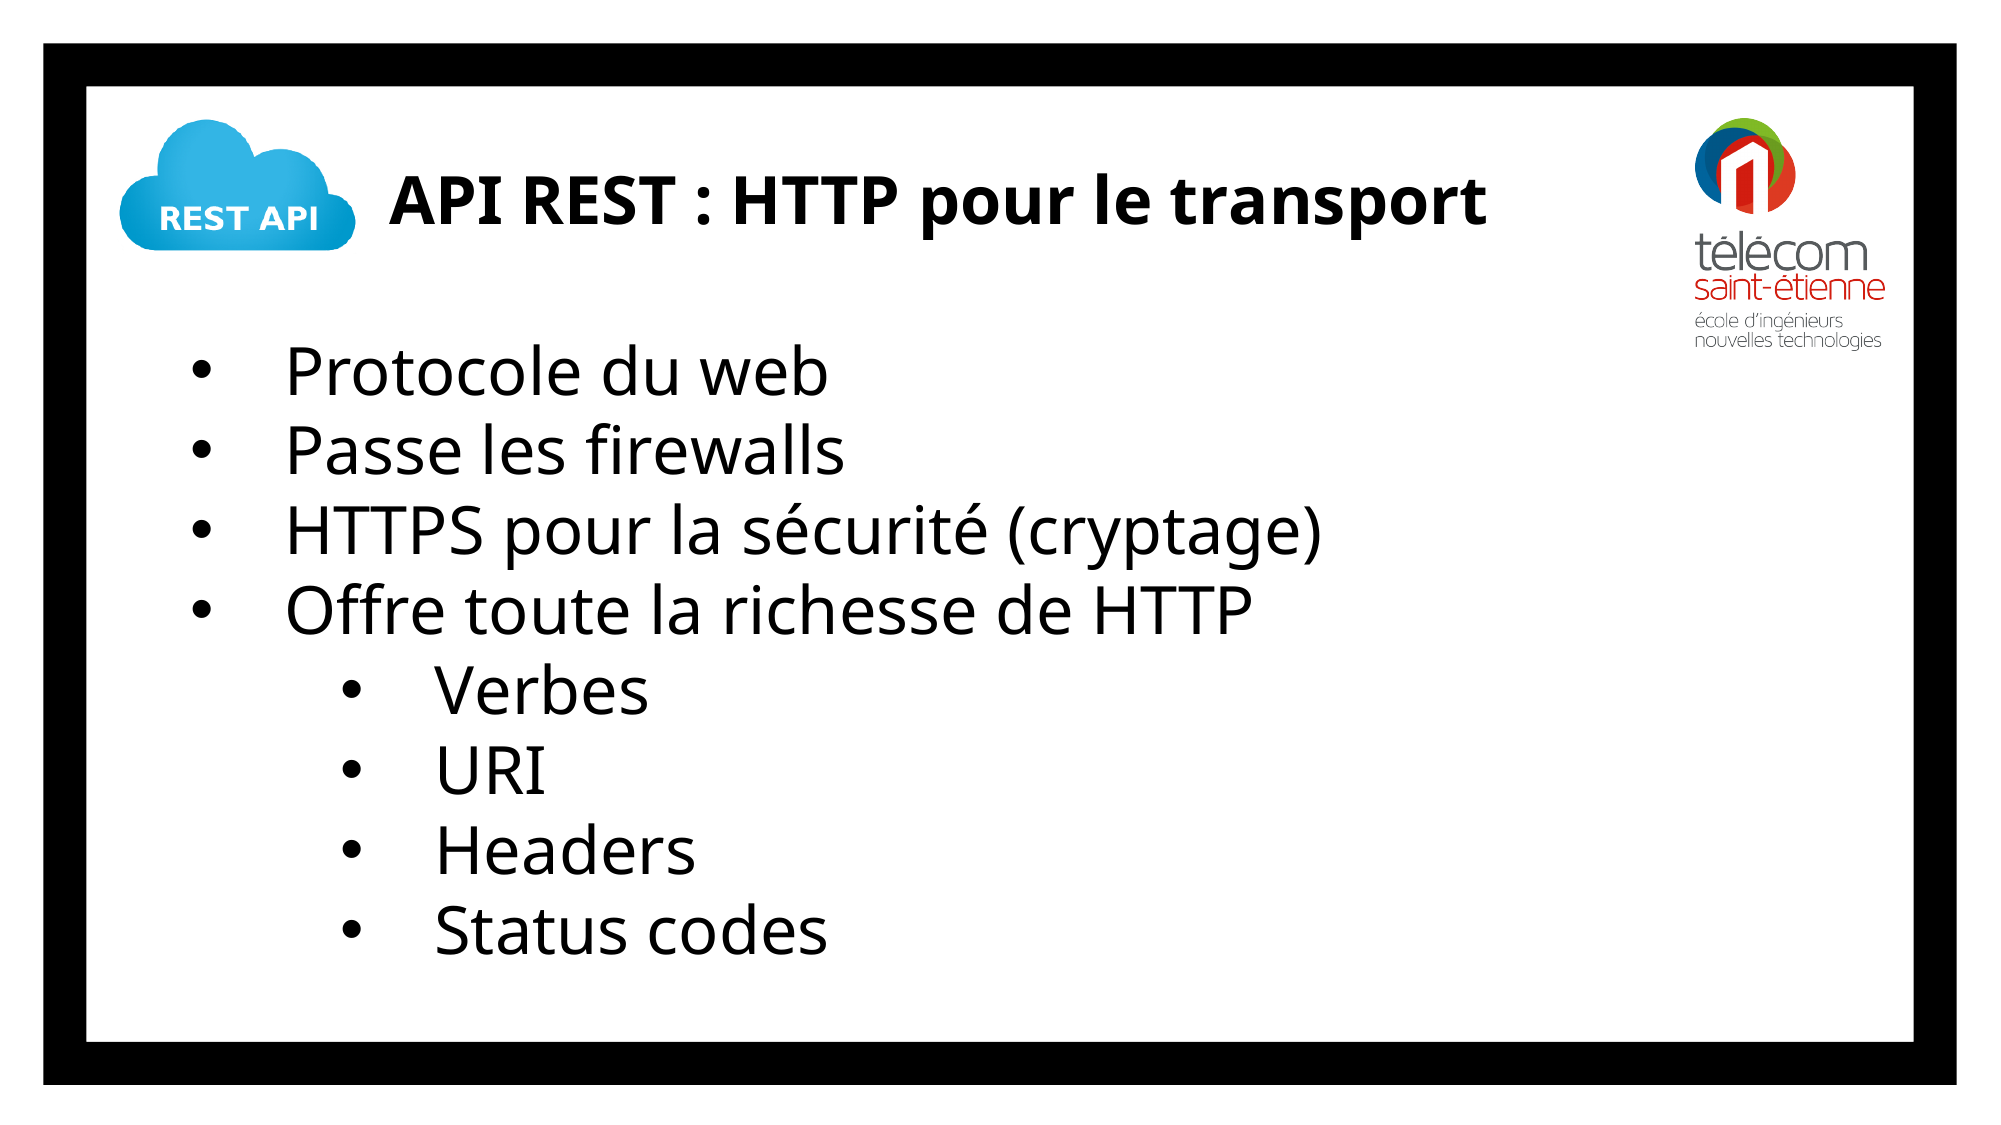

# API REST : HTTP pour le transport
Protocole du web
Passe les firewalls
HTTPS pour la sécurité (cryptage)
Offre toute la richesse de HTTP
Verbes
URI
Headers
Status codes